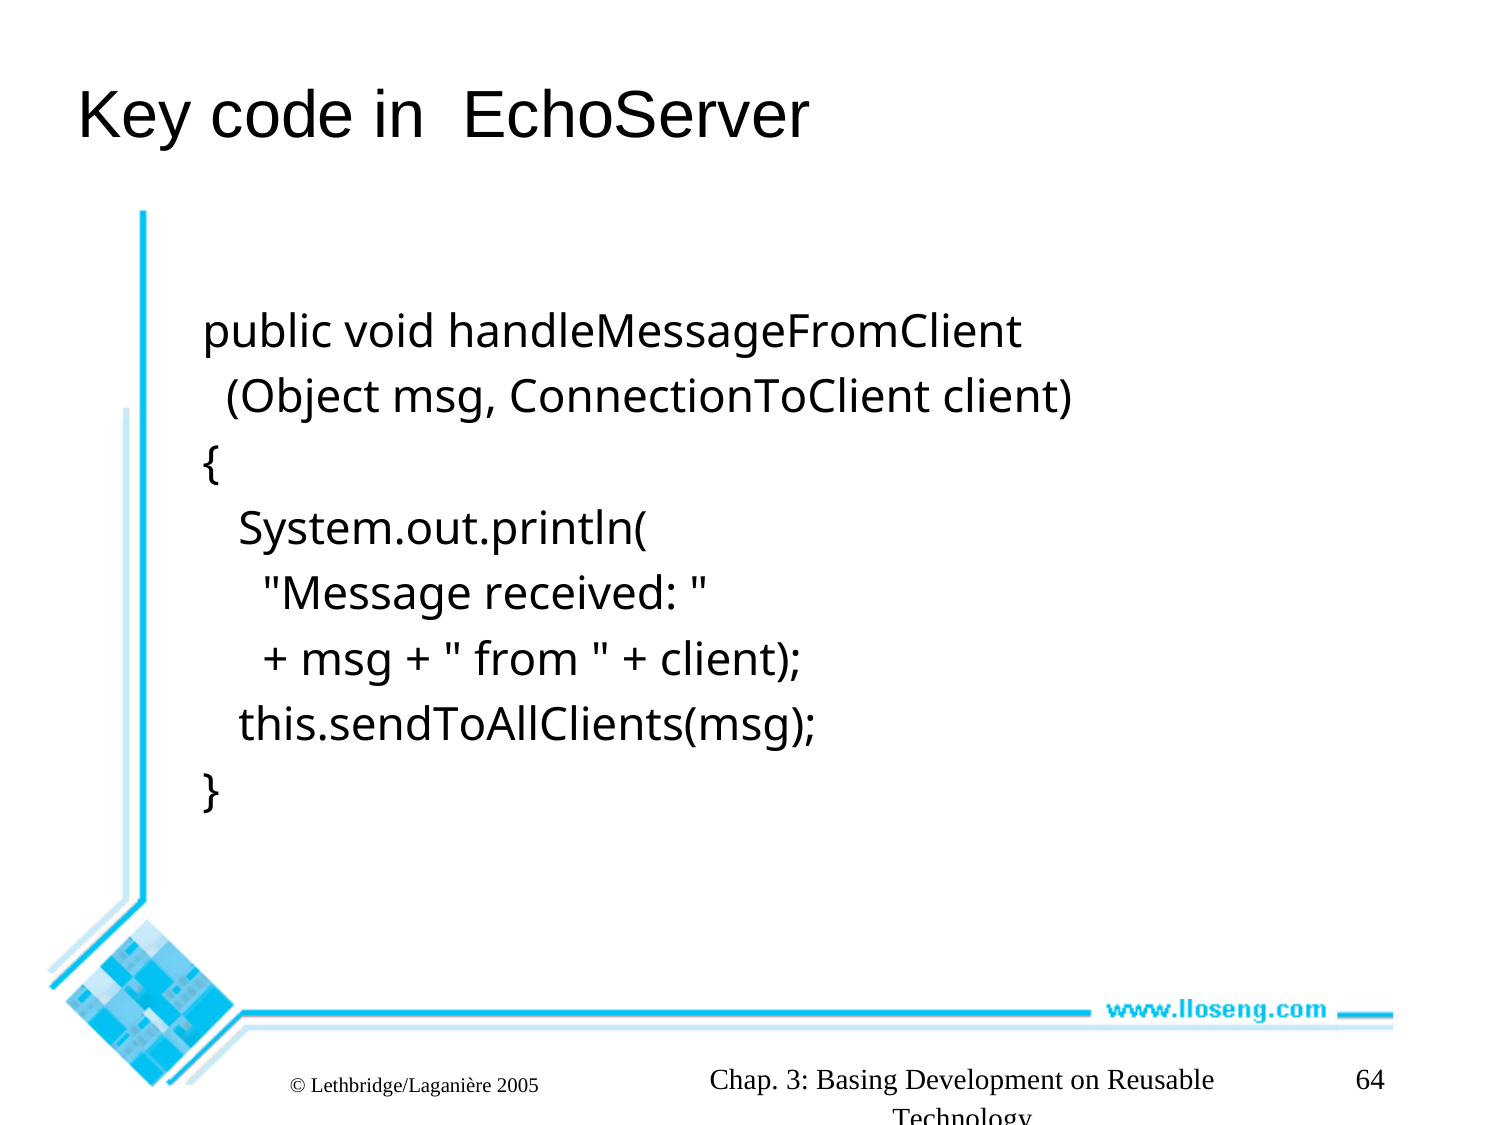

# Key code in EchoServer
public void handleMessageFromClient
 (Object msg, ConnectionToClient client)
{
 System.out.println(
 "Message received: "
 + msg + " from " + client);
 this.sendToAllClients(msg);
}
Chap. 3: Basing Development on Reusable Technology
© Lethbridge/Laganière 2005